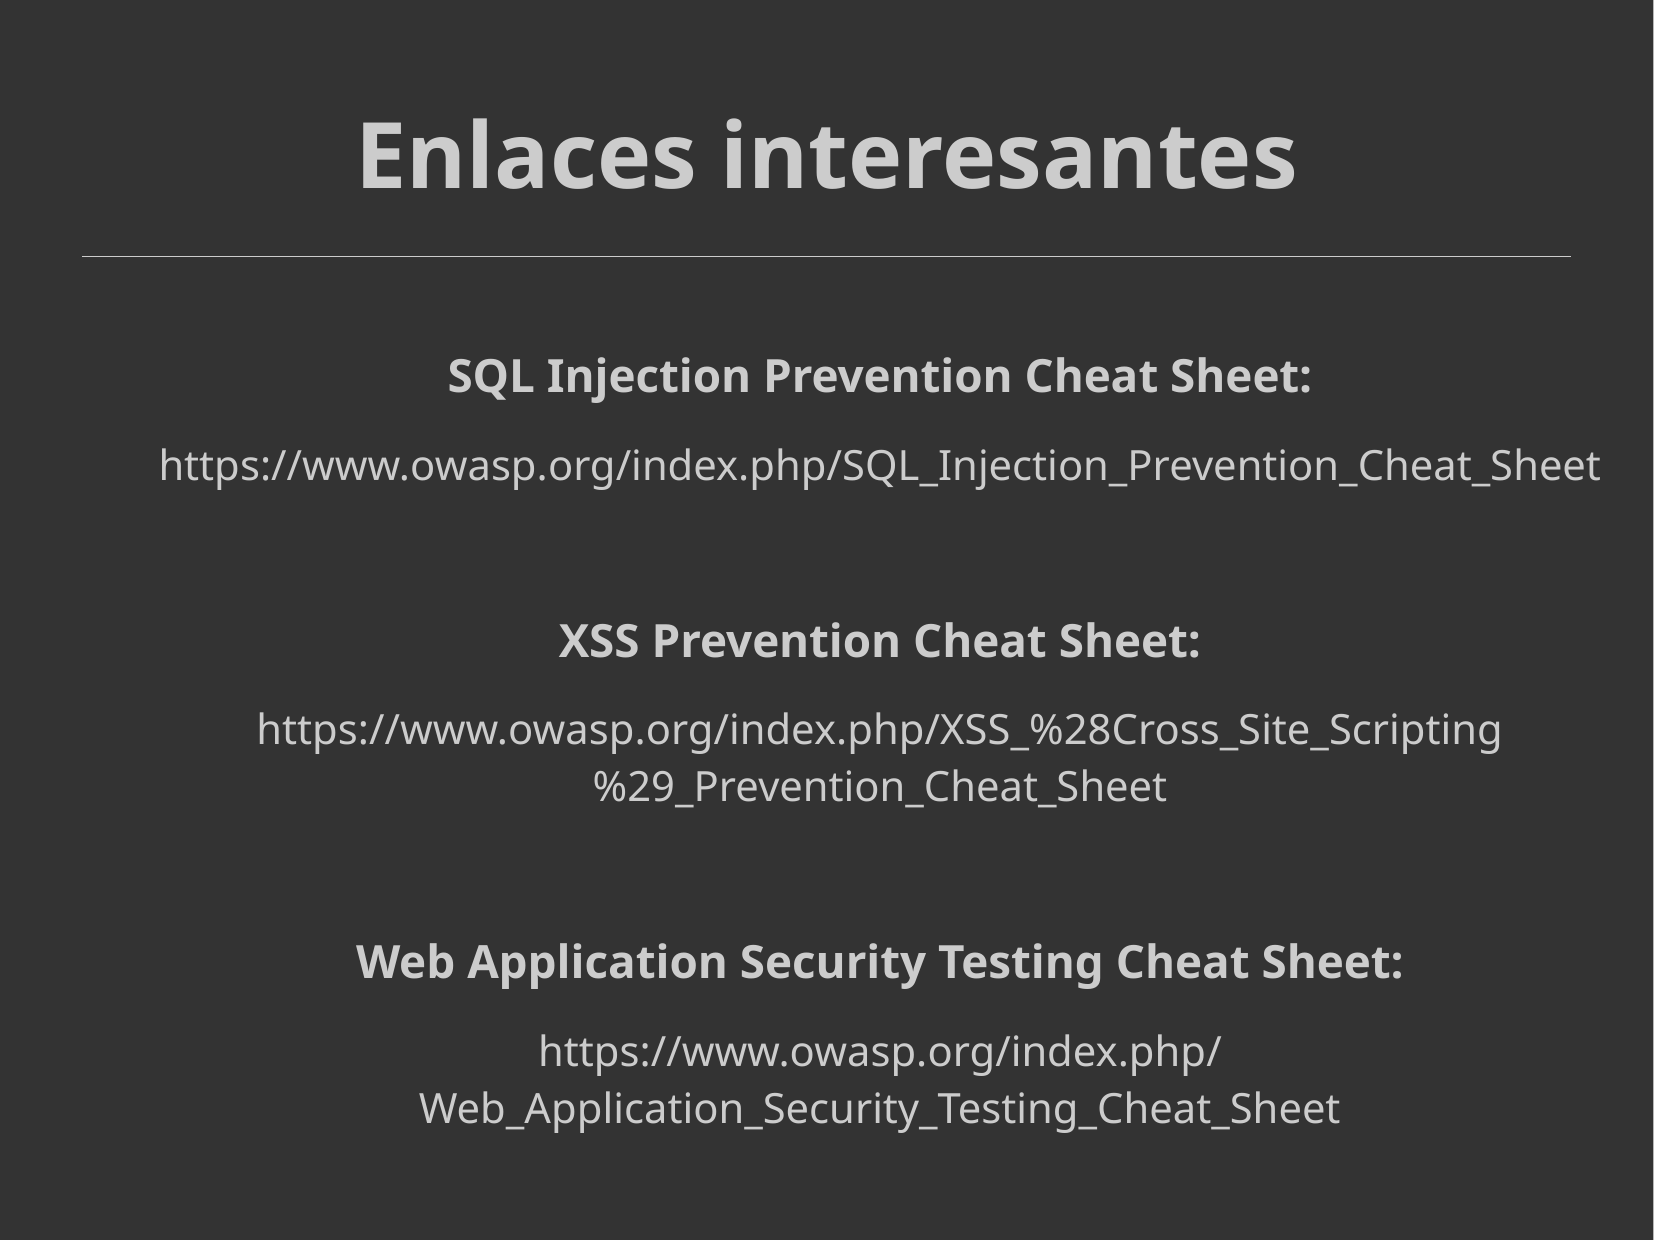

# Enlaces interesantes
SQL Injection Prevention Cheat Sheet:
https://www.owasp.org/index.php/SQL_Injection_Prevention_Cheat_Sheet
XSS Prevention Cheat Sheet:
https://www.owasp.org/index.php/XSS_%28Cross_Site_Scripting%29_Prevention_Cheat_Sheet
Web Application Security Testing Cheat Sheet:
https://www.owasp.org/index.php/Web_Application_Security_Testing_Cheat_Sheet